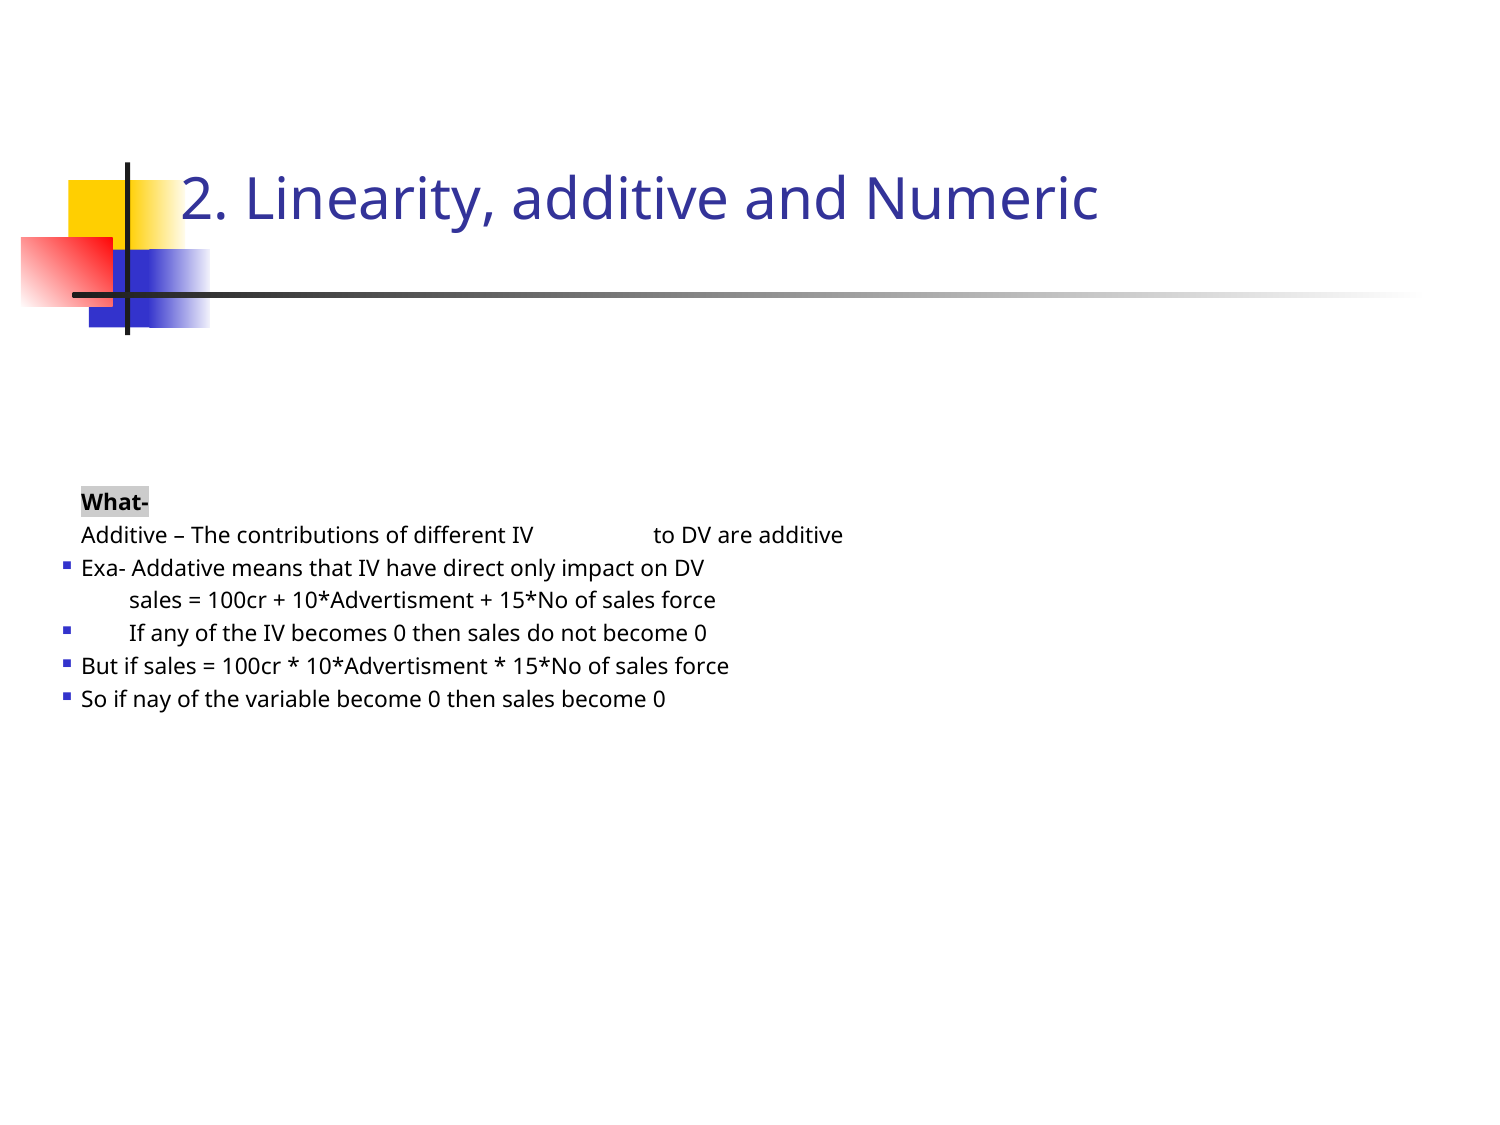

# 2. Linearity, additive and Numeric
What-
Additive – The contributions of different IV to DV are additive
Exa- Addative means that IV have direct only impact on DV
 sales = 100cr + 10*Advertisment + 15*No of sales force
 If any of the IV becomes 0 then sales do not become 0
But if sales = 100cr * 10*Advertisment * 15*No of sales force
So if nay of the variable become 0 then sales become 0